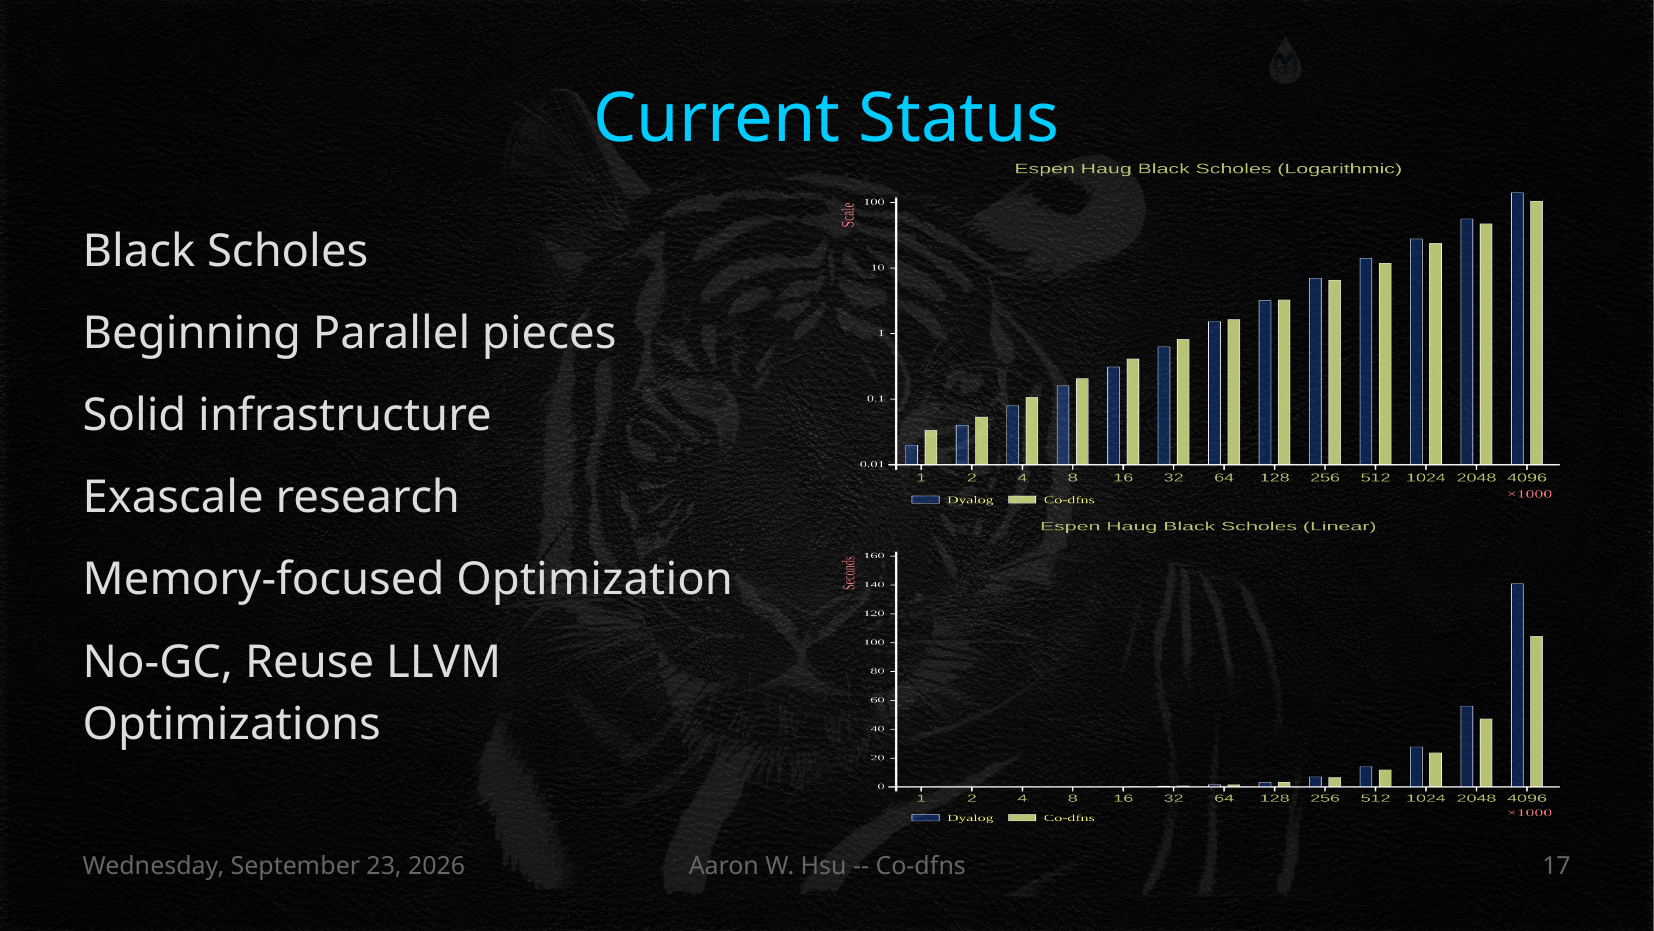

# Current Status
Black Scholes
Beginning Parallel pieces
Solid infrastructure
Exascale research
Memory-focused Optimization
No-GC, Reuse LLVM Optimizations
Aaron W. Hsu -- Co-dfns
17